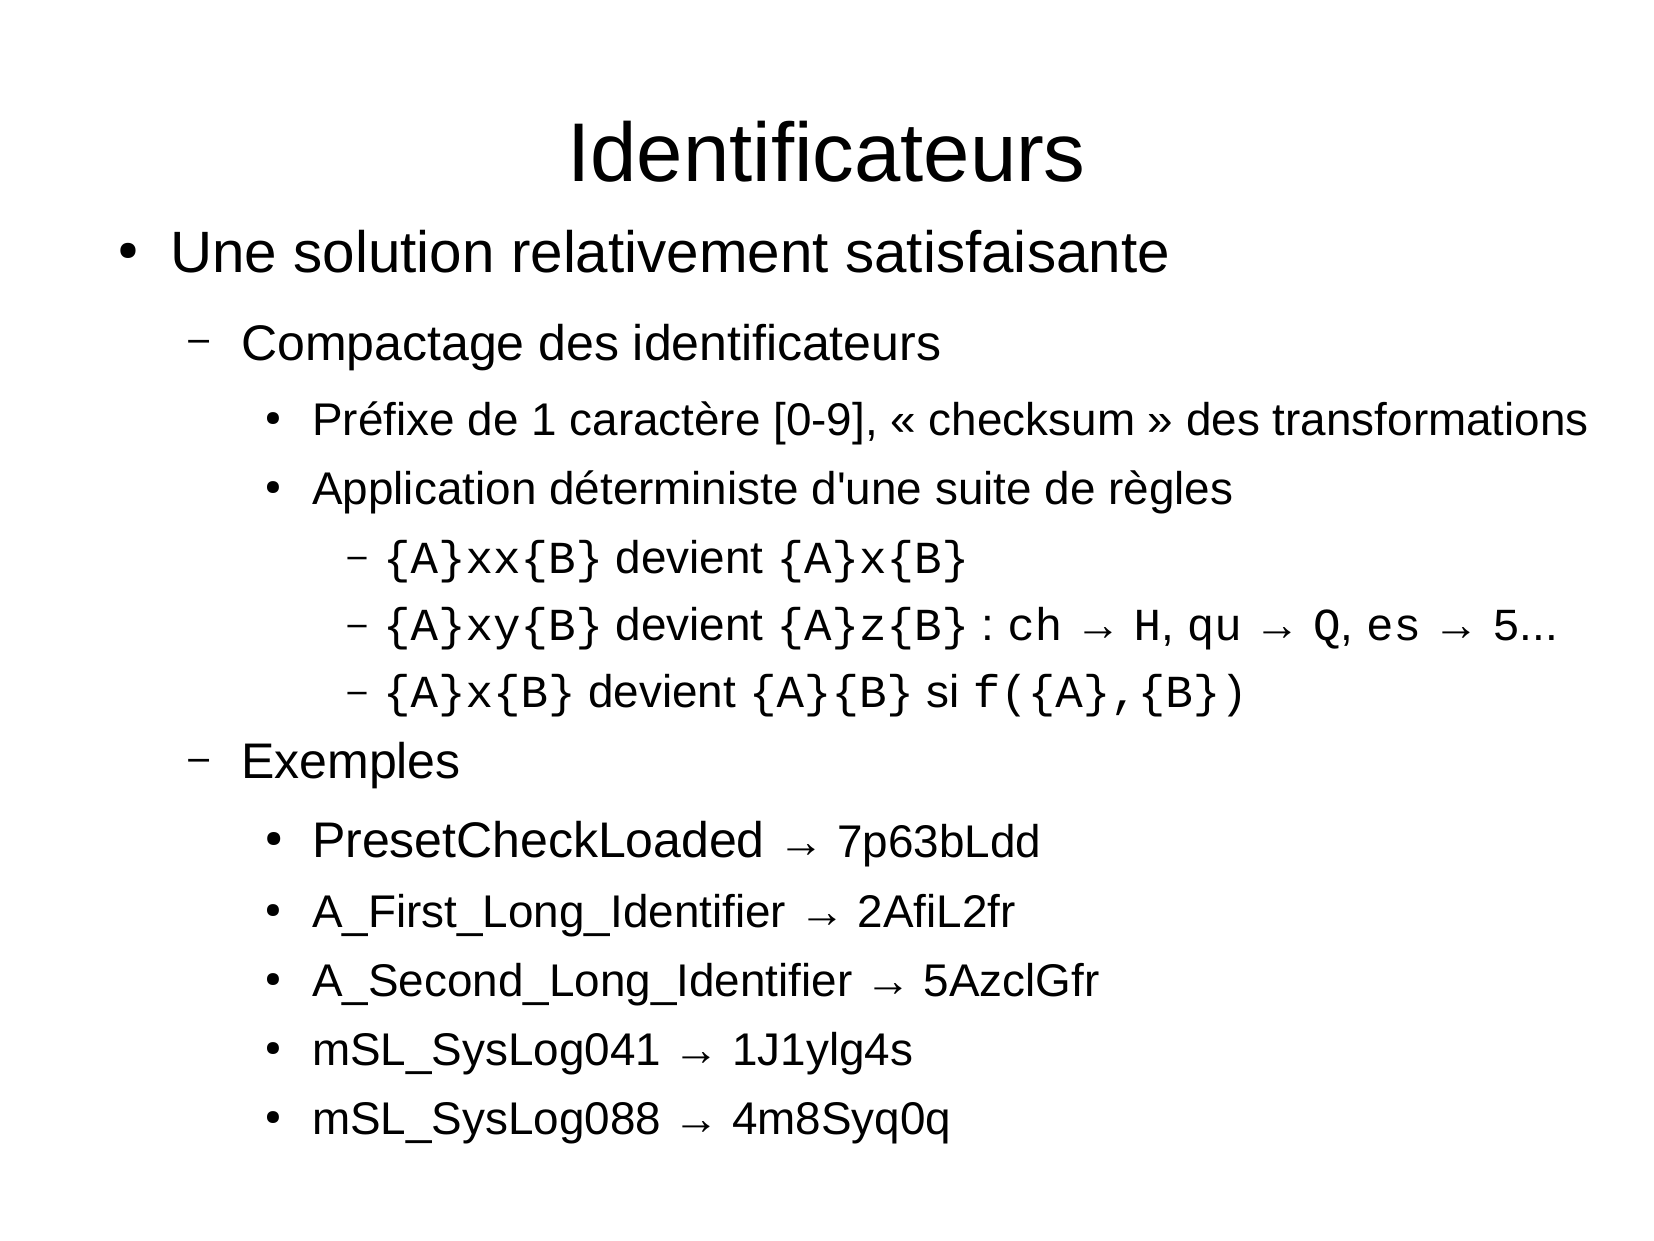

# Identificateurs
Une solution relativement satisfaisante
Compactage des identificateurs
Préfixe de 1 caractère [0-9], « checksum » des transformations
Application déterministe d'une suite de règles
{A}xx{B} devient {A}x{B}
{A}xy{B} devient {A}z{B} : ch → H, qu → Q, es → 5...
{A}x{B} devient {A}{B} si f({A},{B})
Exemples
PresetCheckLoaded → 7p63bLdd
A_First_Long_Identifier → 2AfiL2fr
A_Second_Long_Identifier → 5AzclGfr
mSL_SysLog041 → 1J1ylg4s
mSL_SysLog088 → 4m8Syq0q